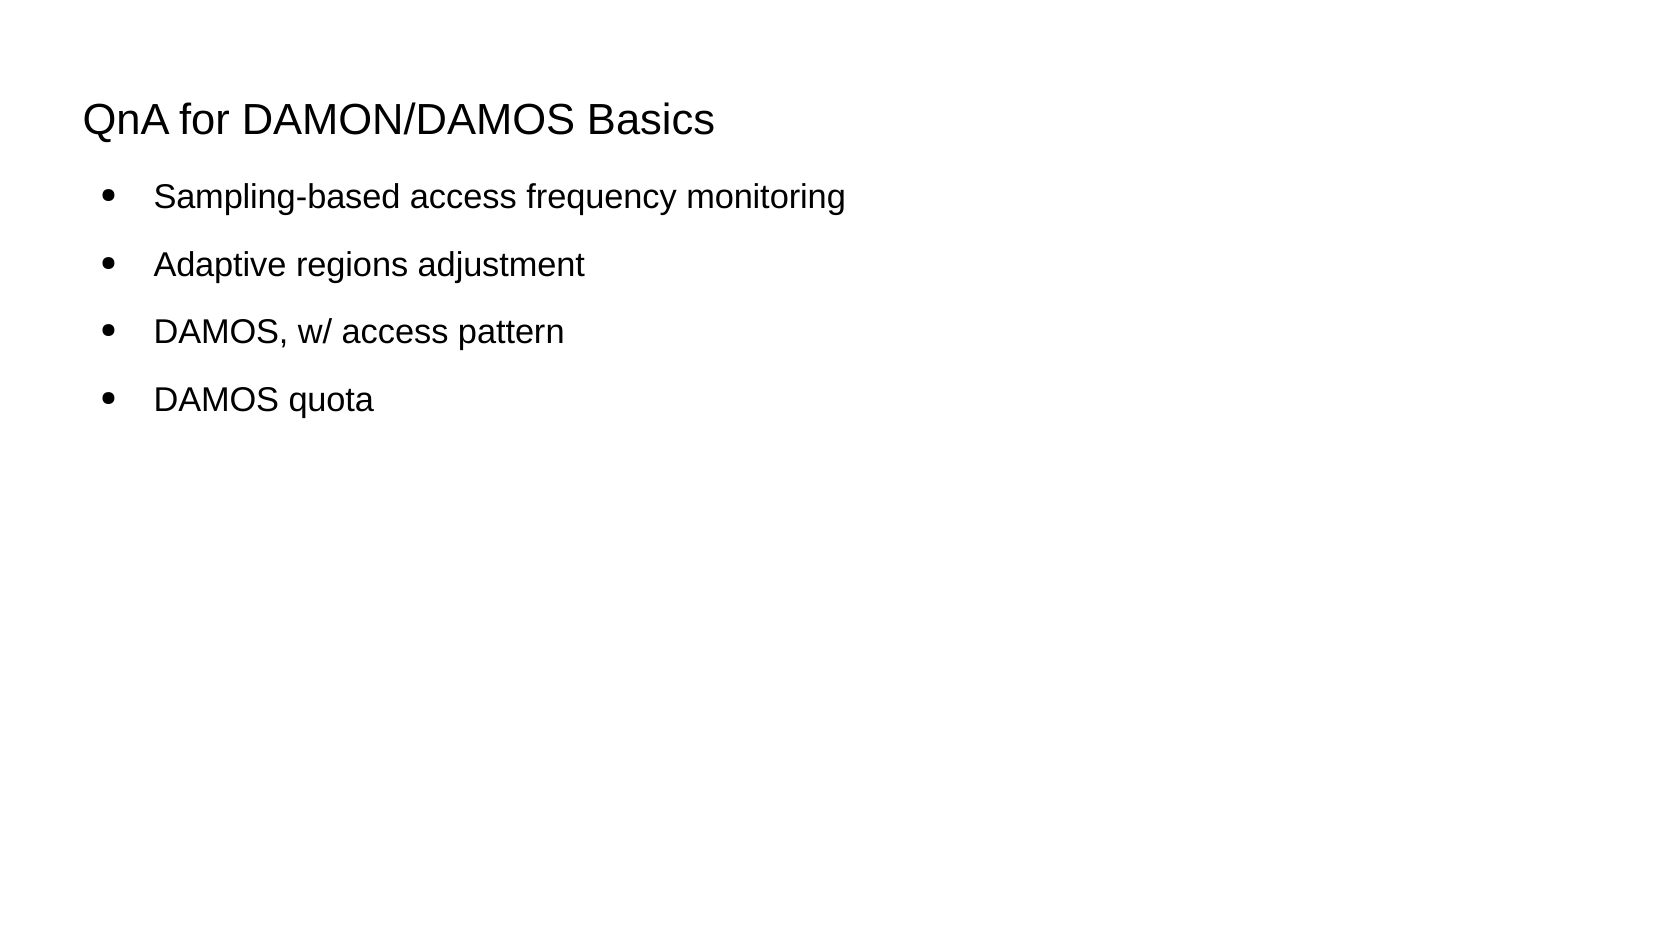

# QnA for DAMON/DAMOS Basics
Sampling-based access frequency monitoring
Adaptive regions adjustment
DAMOS, w/ access pattern
DAMOS quota